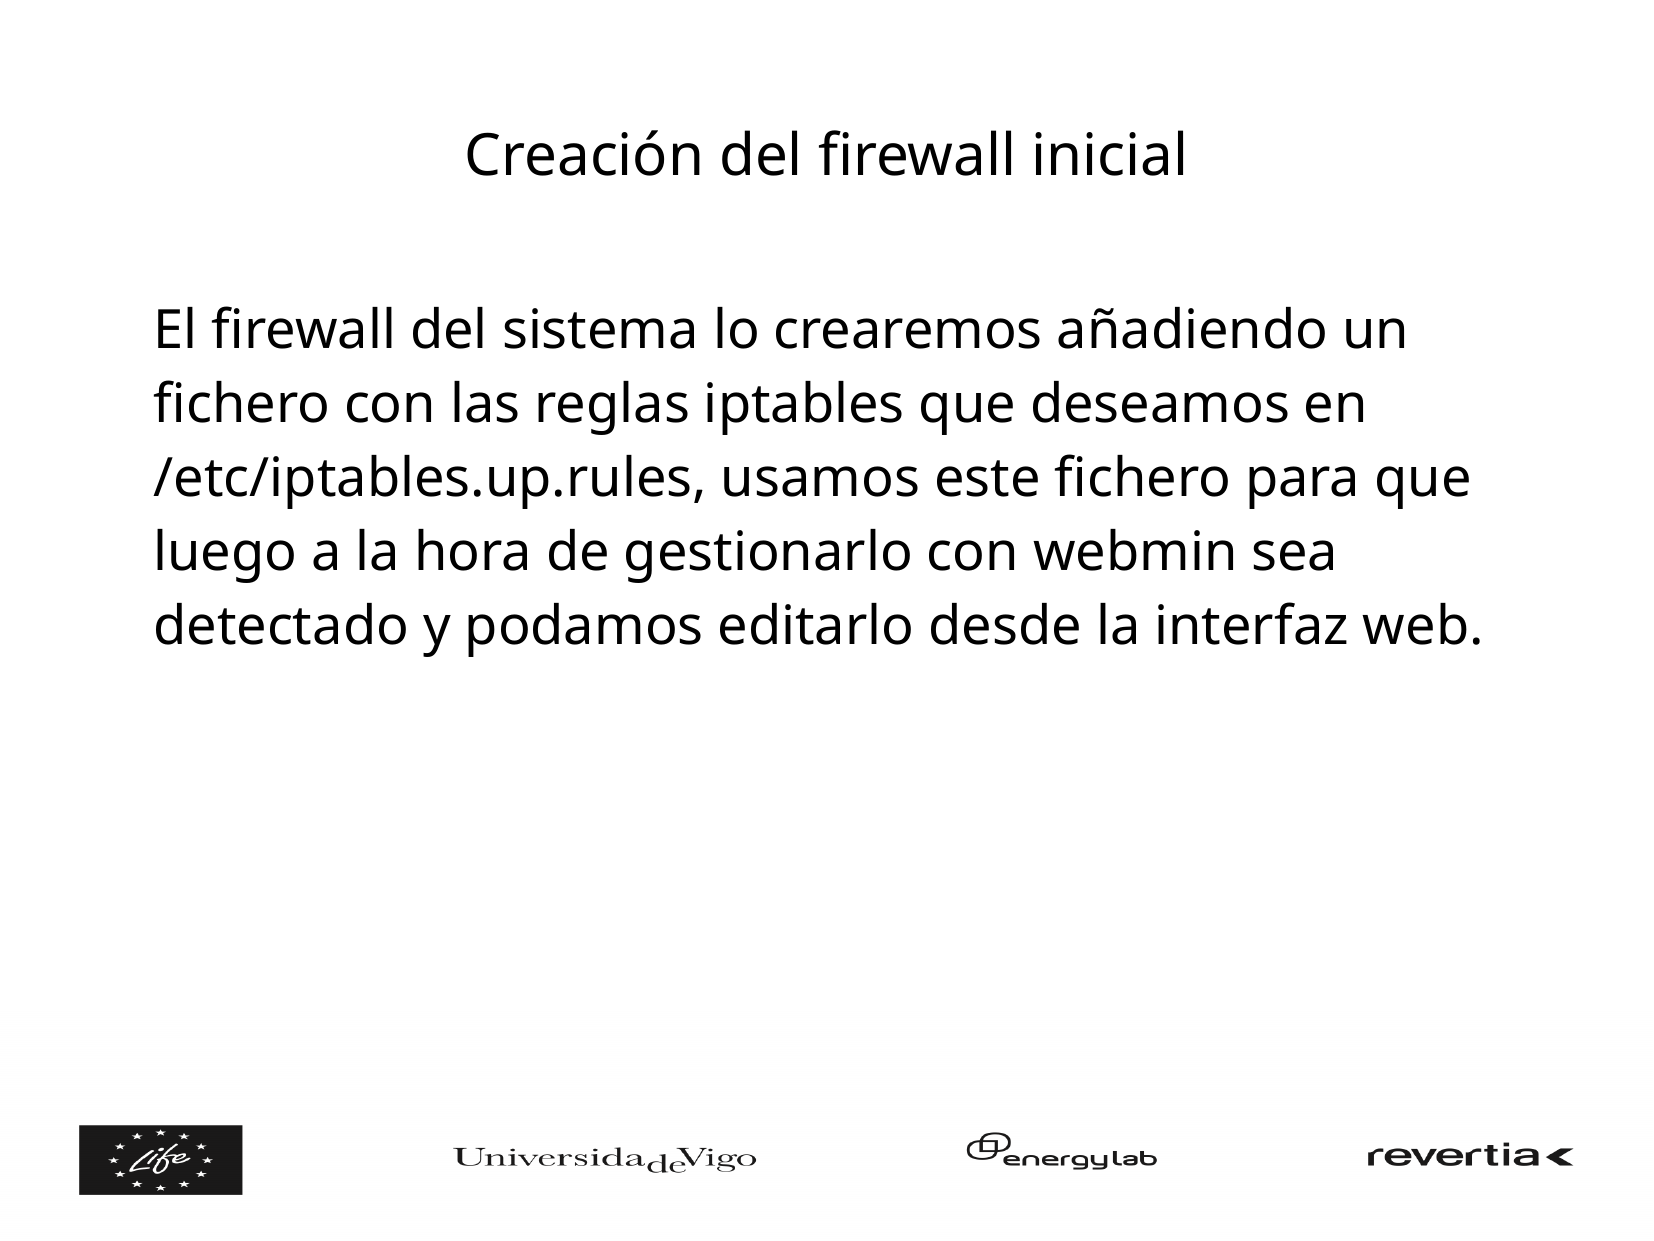

# Creación del firewall inicial
El firewall del sistema lo crearemos añadiendo un fichero con las reglas iptables que deseamos en /etc/iptables.up.rules, usamos este fichero para que luego a la hora de gestionarlo con webmin sea detectado y podamos editarlo desde la interfaz web.